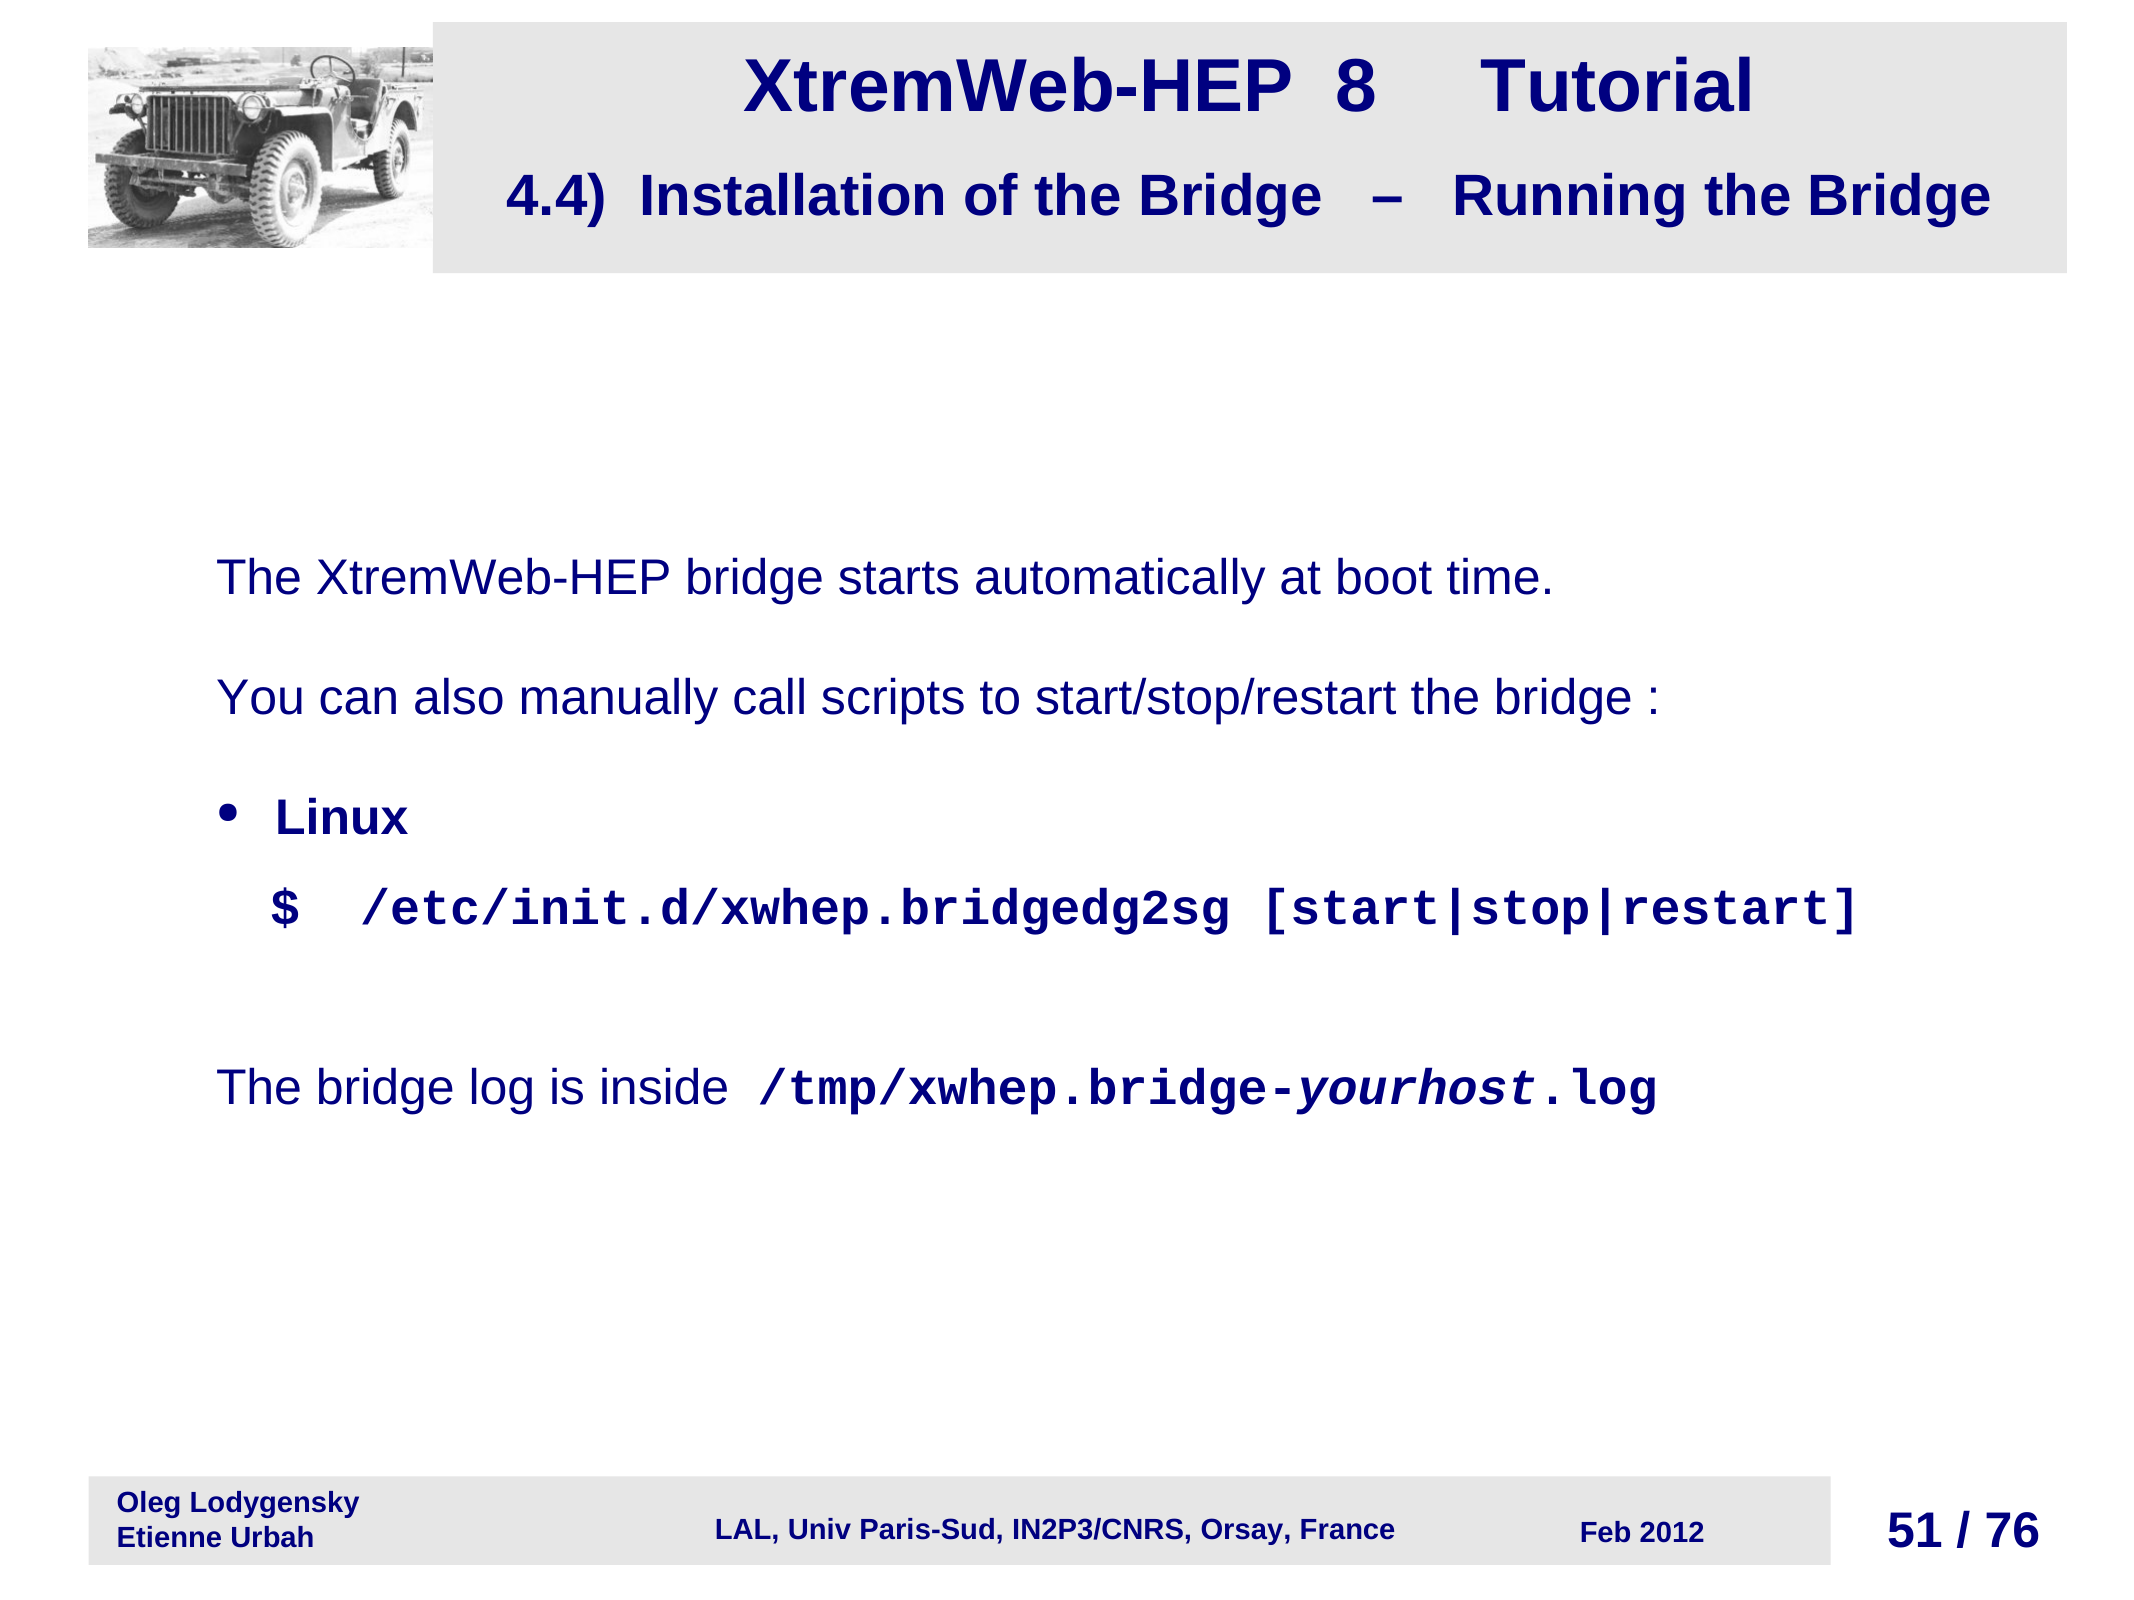

# 4.4) Installation of the Bridge – Running the Bridge
The XtremWeb-HEP bridge starts automatically at boot time.
You can also manually call scripts to start/stop/restart the bridge :
Linux
$ /etc/init.d/xwhep.bridgedg2sg [start|stop|restart]
The bridge log is inside /tmp/xwhep.bridge-yourhost.log
51